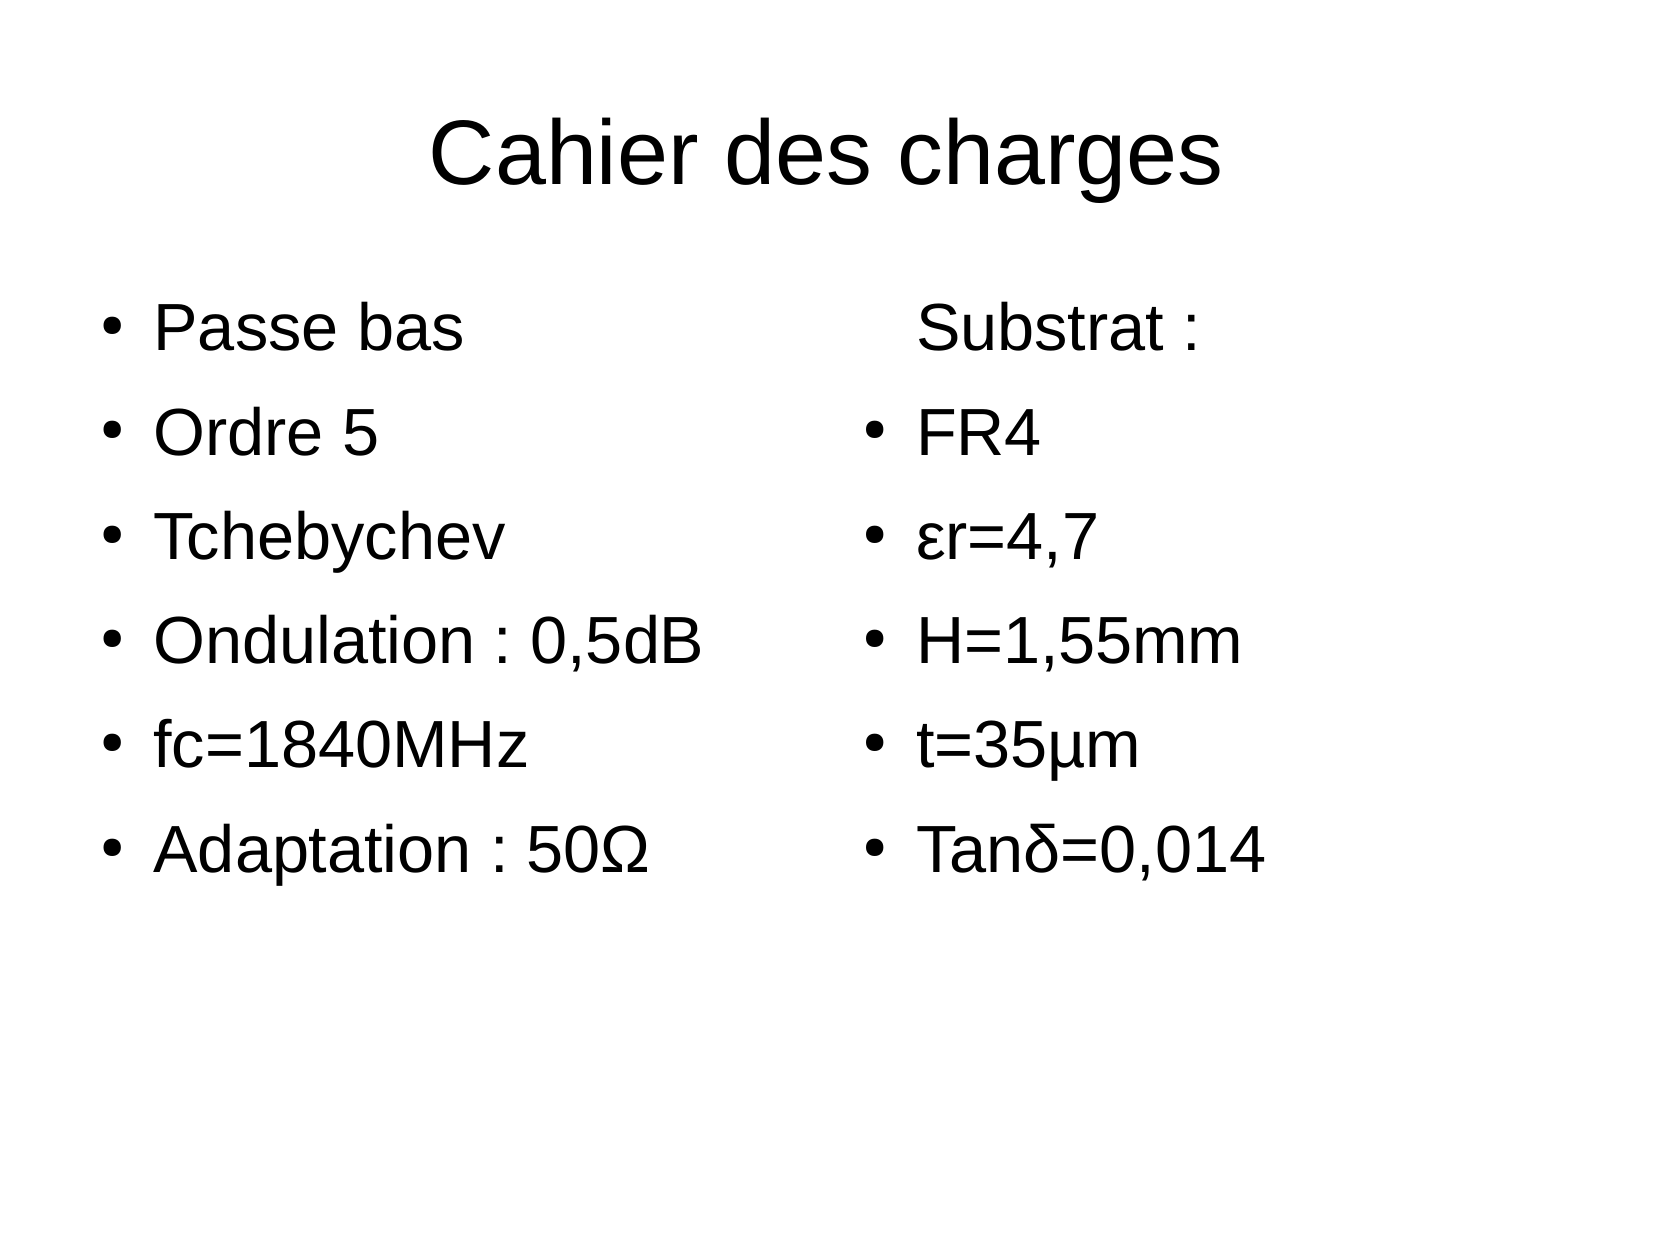

# Cahier des charges
Passe bas
Ordre 5
Tchebychev
Ondulation : 0,5dB
fc=1840MHz
Adaptation : 50Ω
Substrat :
FR4
εr=4,7
H=1,55mm
t=35µm
Tanδ=0,014